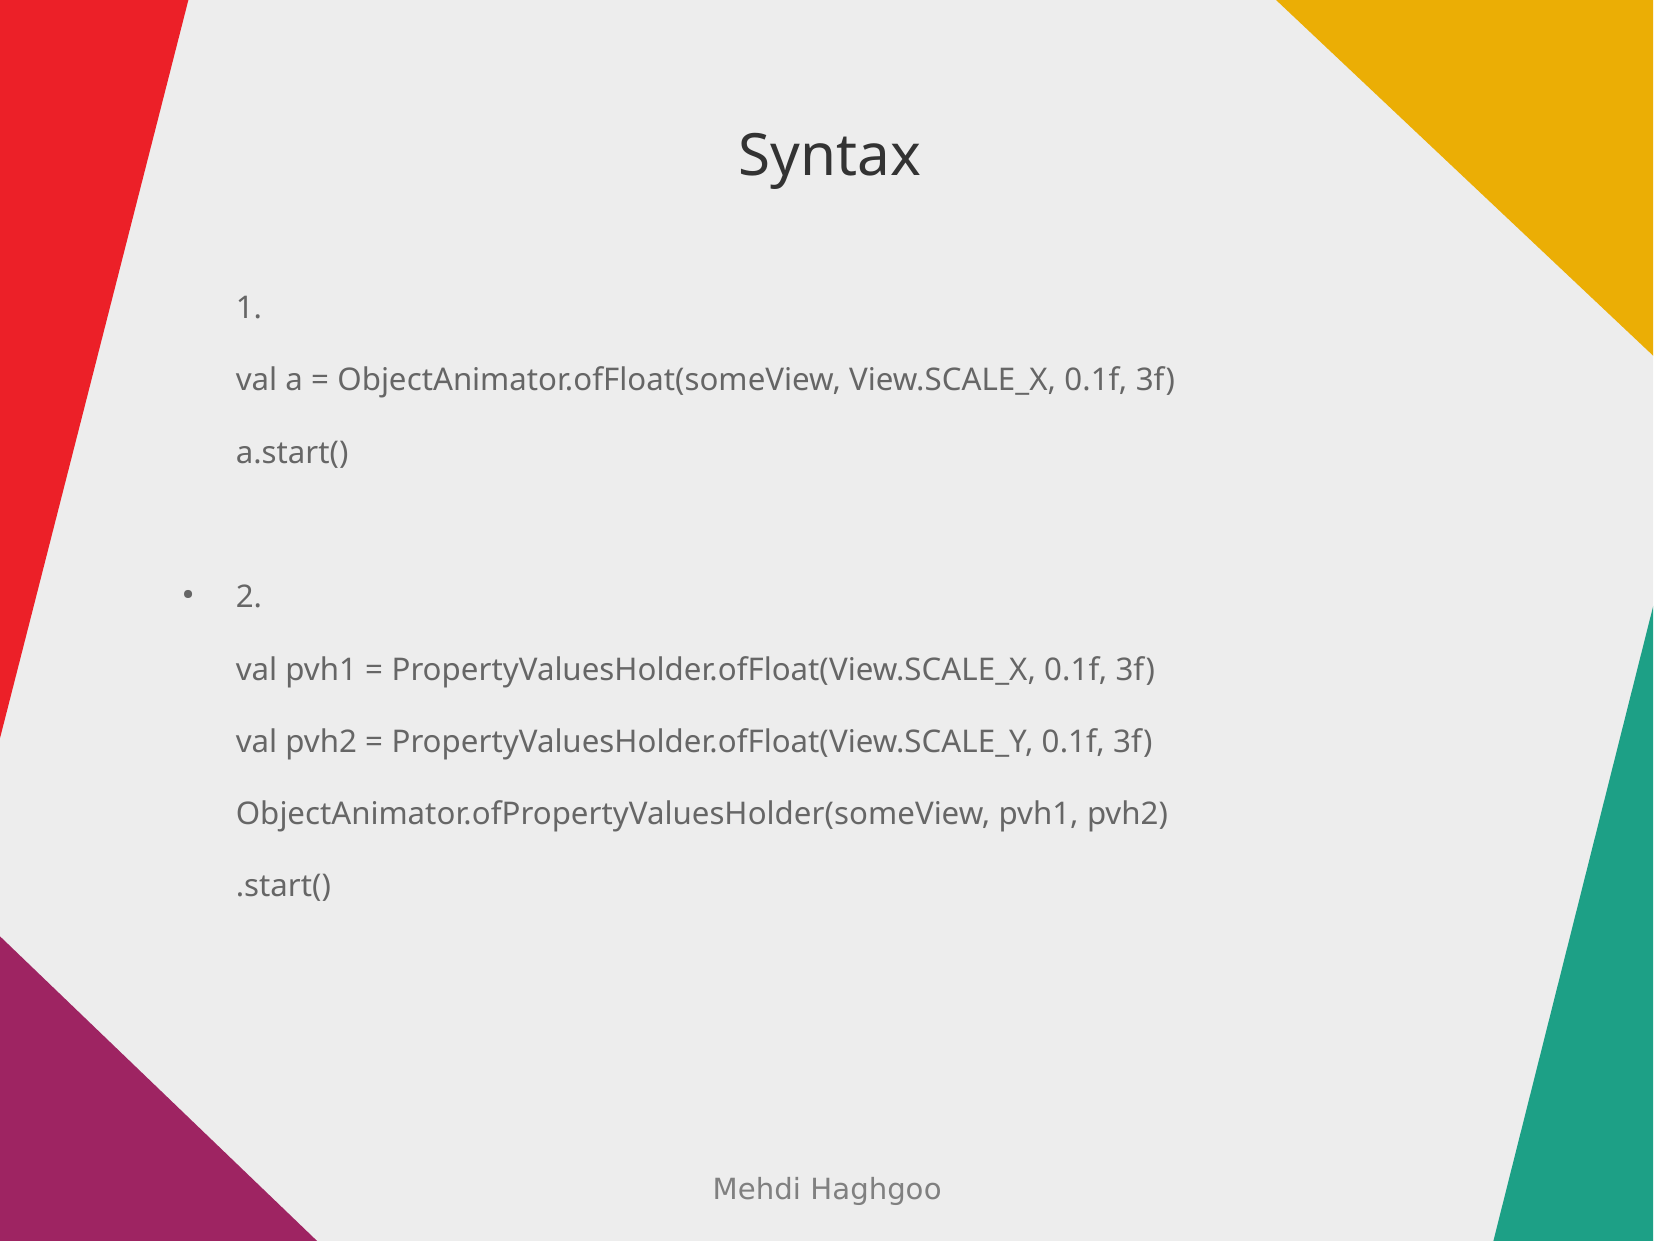

# Syntax
1.
val a = ObjectAnimator.ofFloat(someView, View.SCALE_X, 0.1f, 3f)
a.start()
2.
val pvh1 = PropertyValuesHolder.ofFloat(View.SCALE_X, 0.1f, 3f)
val pvh2 = PropertyValuesHolder.ofFloat(View.SCALE_Y, 0.1f, 3f)
ObjectAnimator.ofPropertyValuesHolder(someView, pvh1, pvh2)
.start()
Mehdi Haghgoo